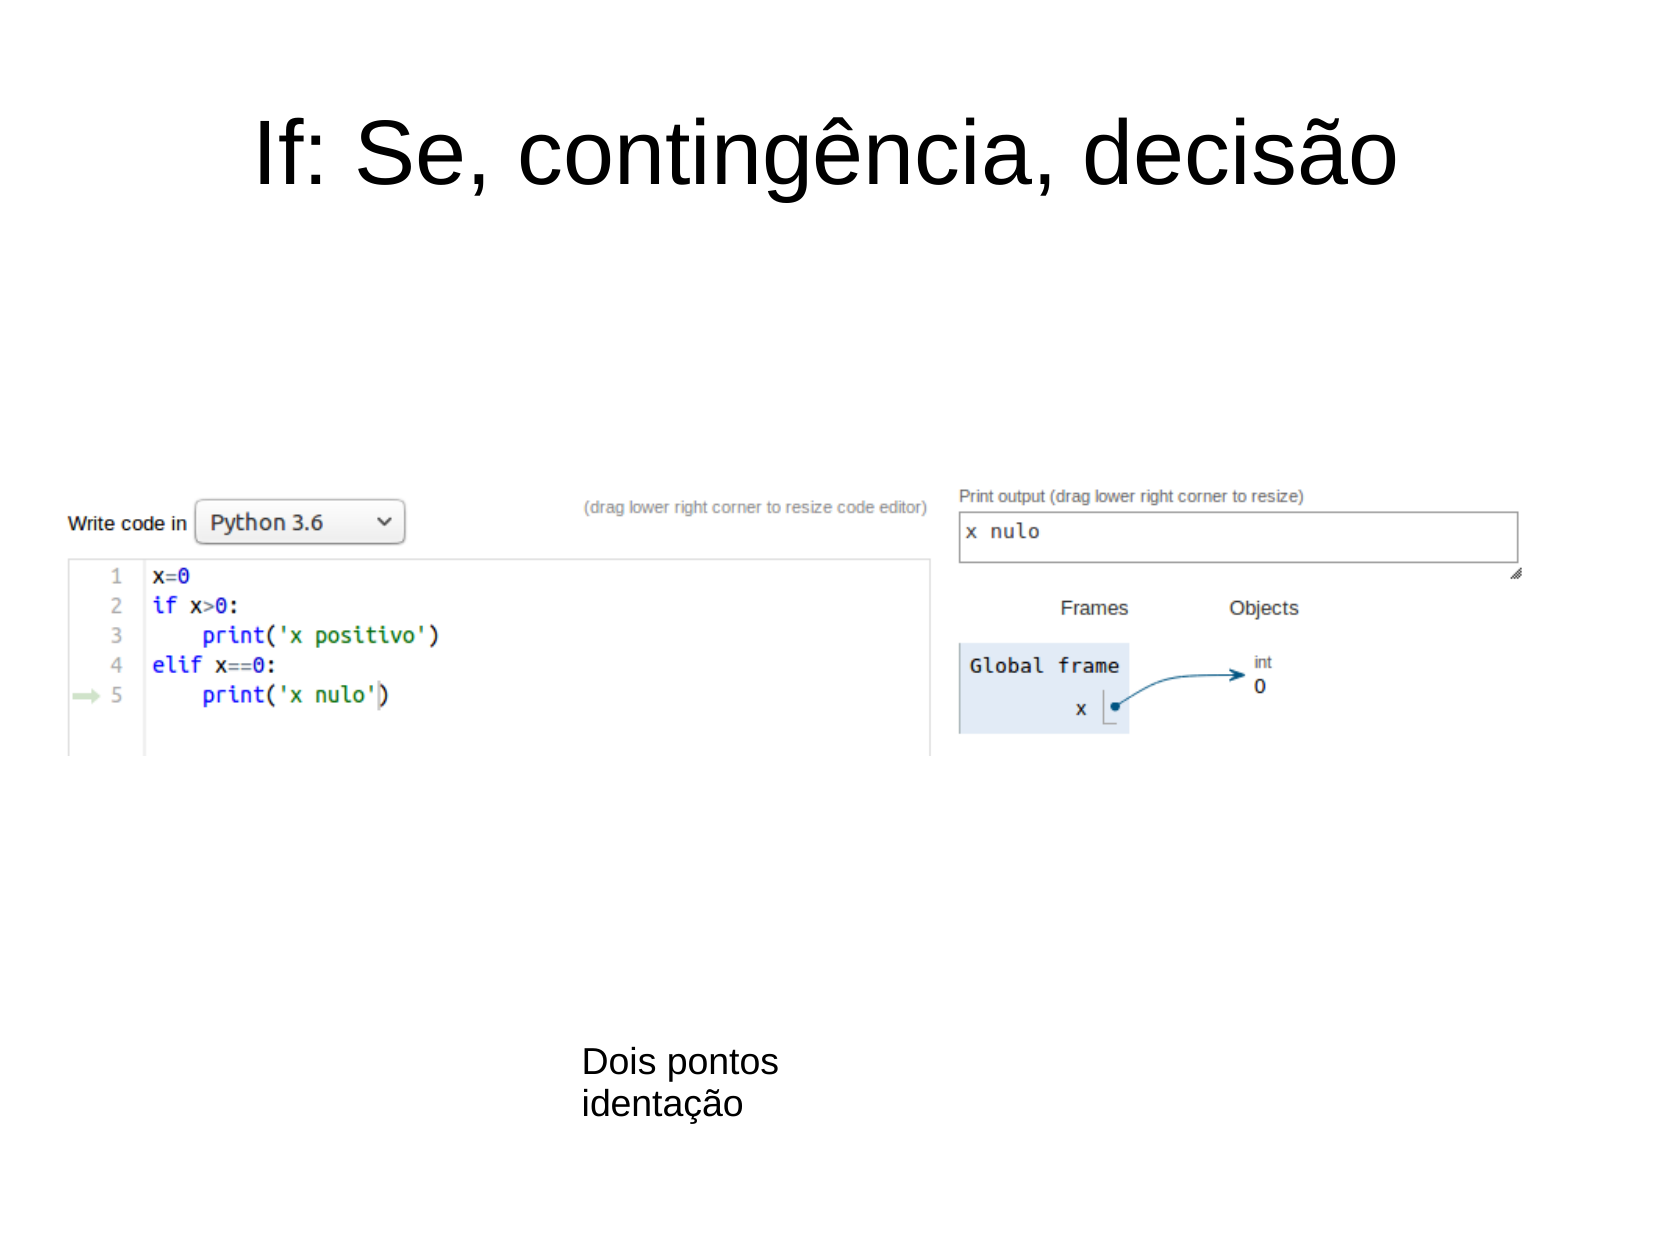

# If: Se, contingência, decisão
Dois pontos
identação